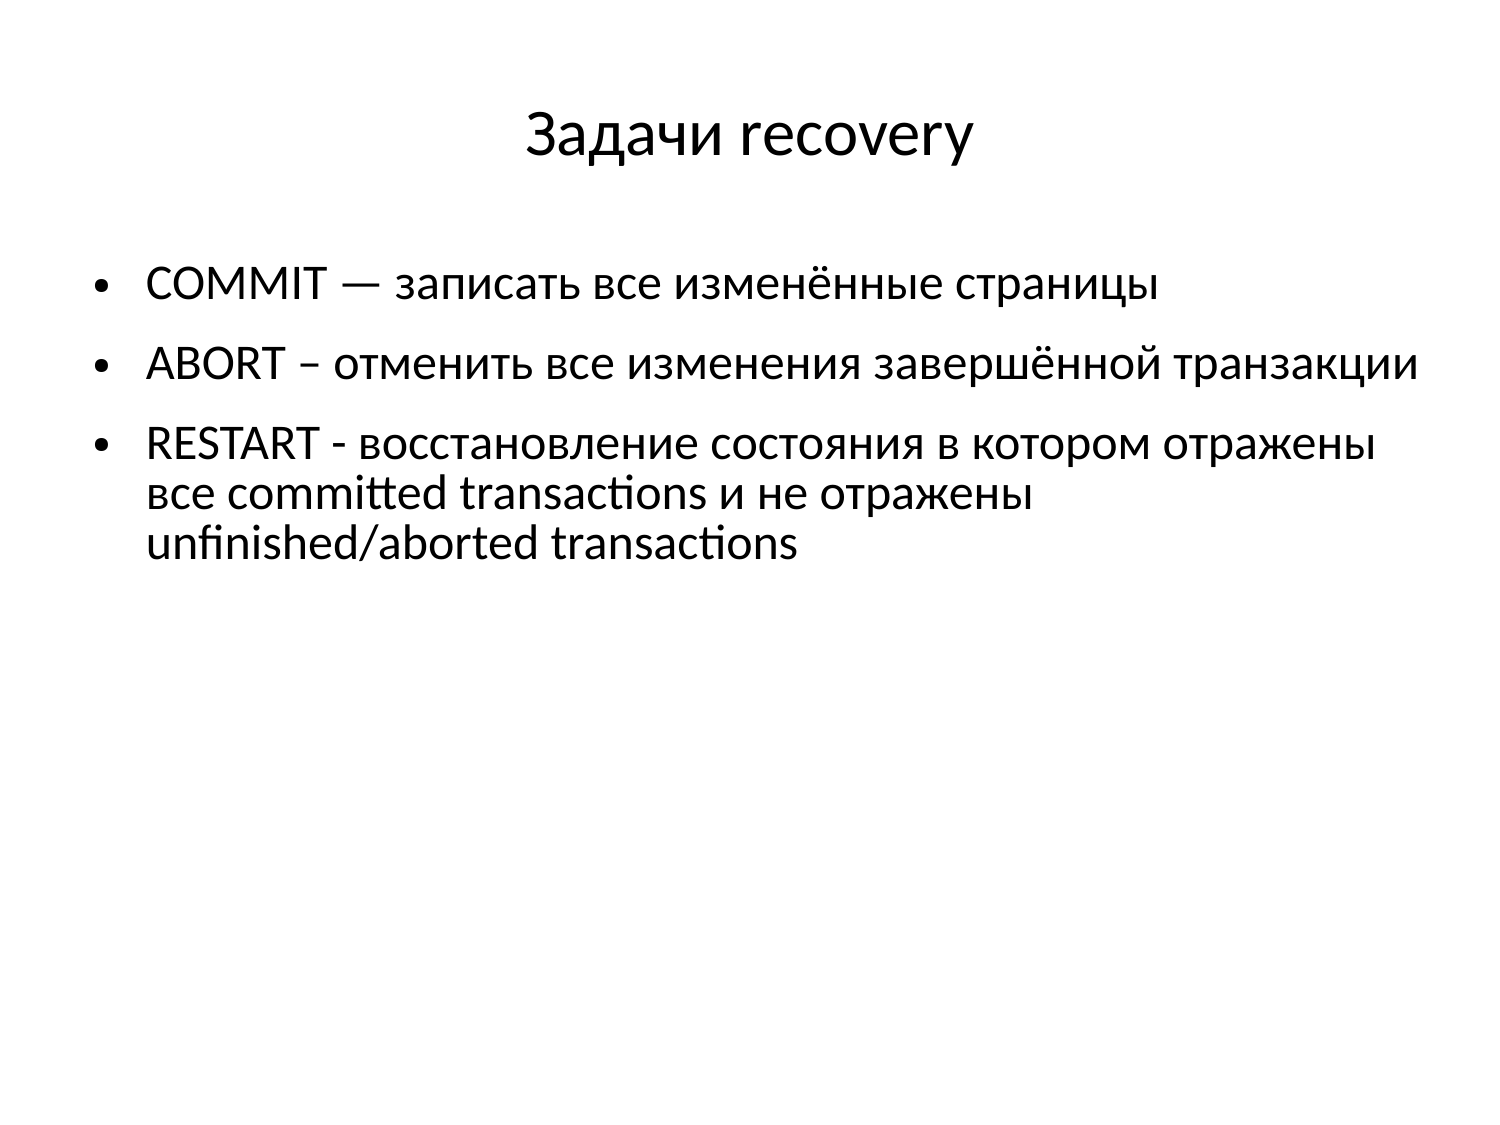

# Задачи recovery
COMMIT — записать все изменённые страницы
ABORT – отменить все изменения завершённой транзакции
RESTART - восстановление состояния в котором отражены все committed transactions и не отражены unfinished/aborted transactions